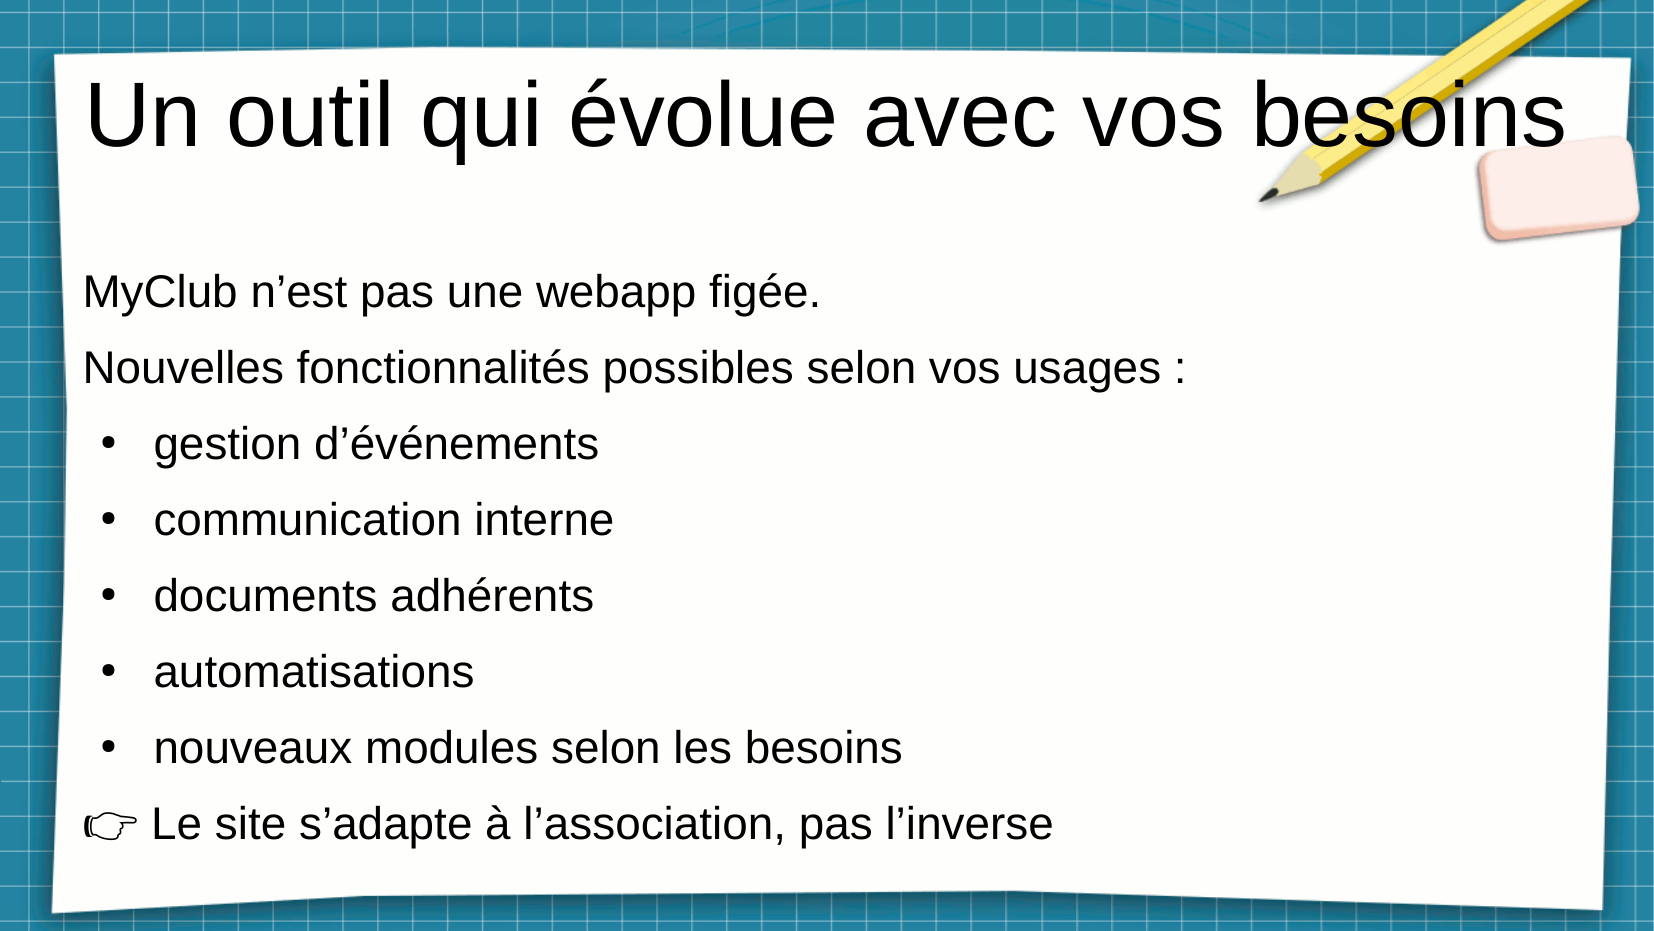

# Un outil qui évolue avec vos besoins
MyClub n’est pas une webapp figée.
Nouvelles fonctionnalités possibles selon vos usages :
gestion d’événements
communication interne
documents adhérents
automatisations
nouveaux modules selon les besoins
👉 Le site s’adapte à l’association, pas l’inverse